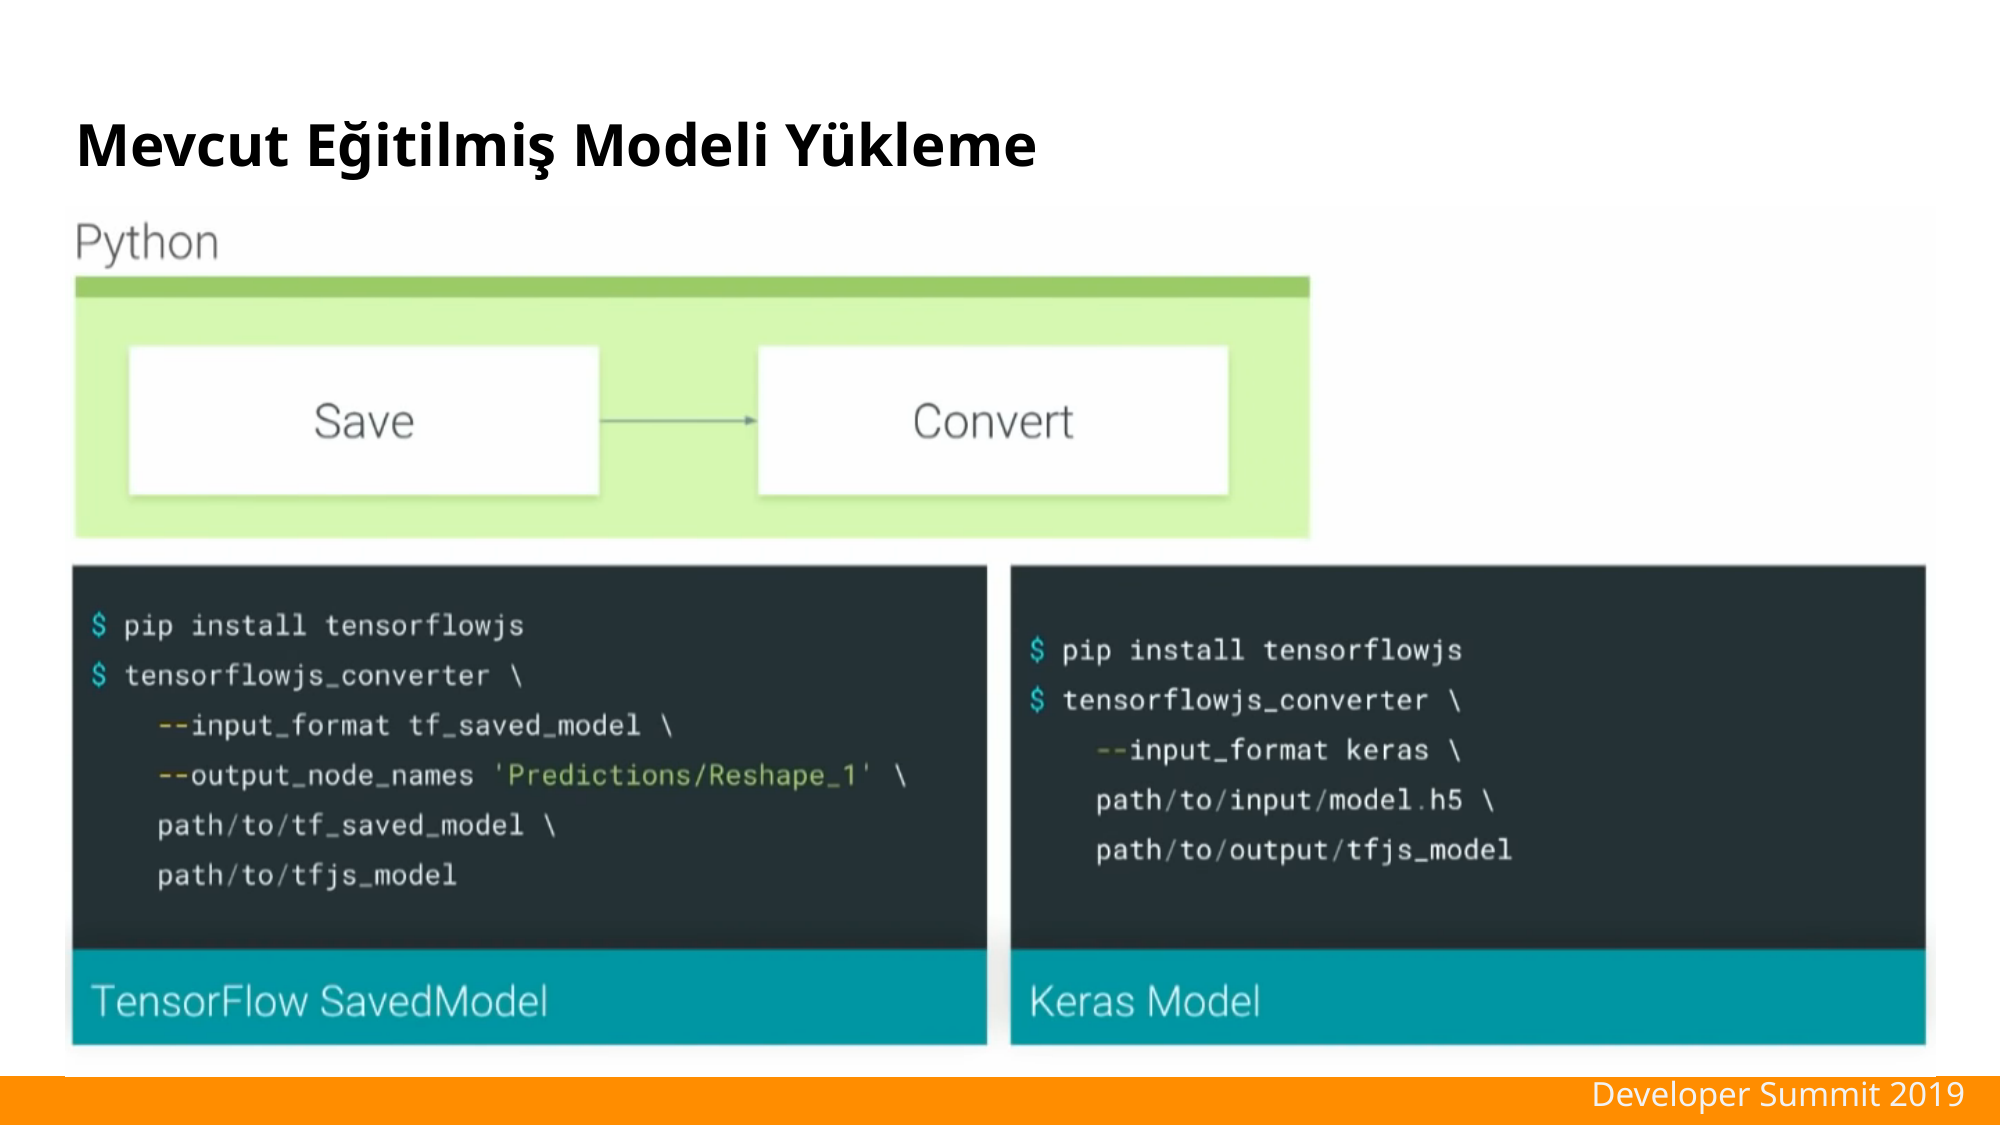

Mevcut Eğitilmiş Modeli Yükleme
Developer Summit 2019